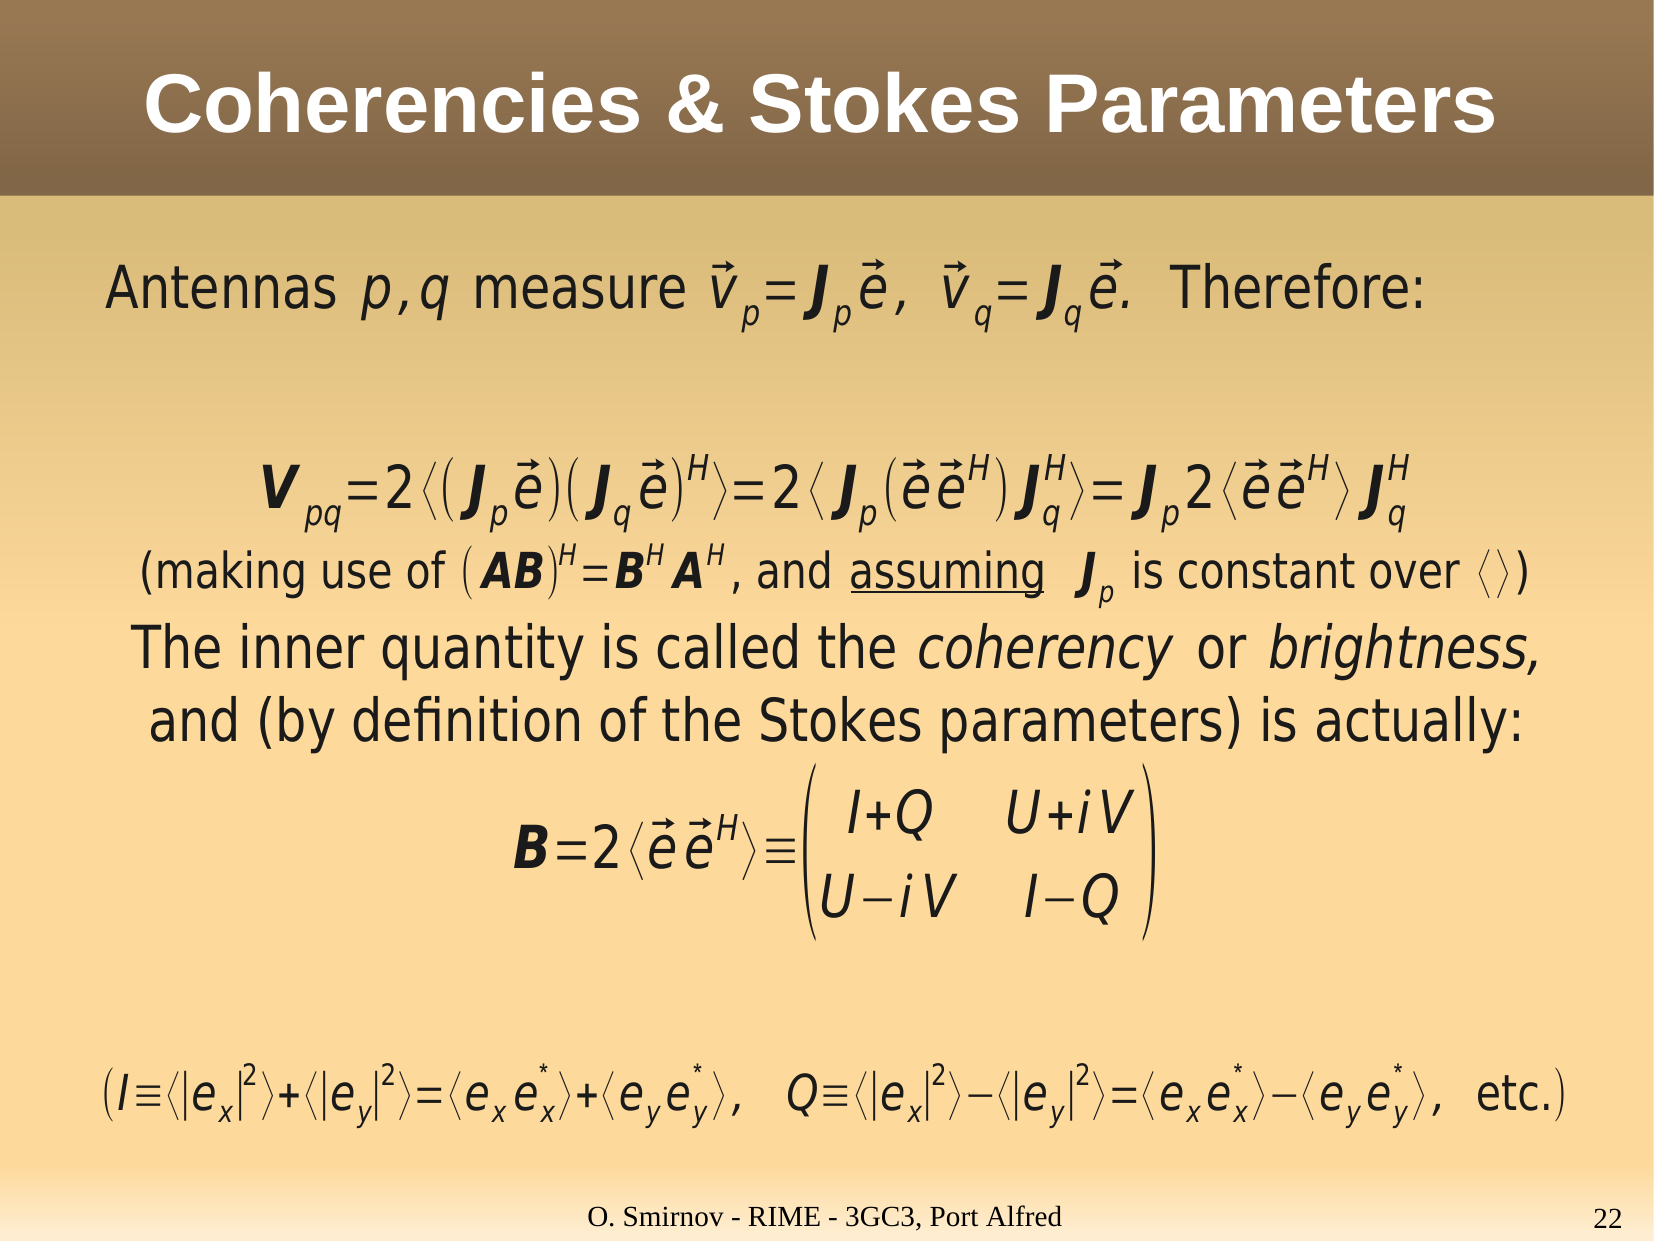

# Coherencies & Stokes Parameters
O. Smirnov - RIME - 3GC3, Port Alfred
22